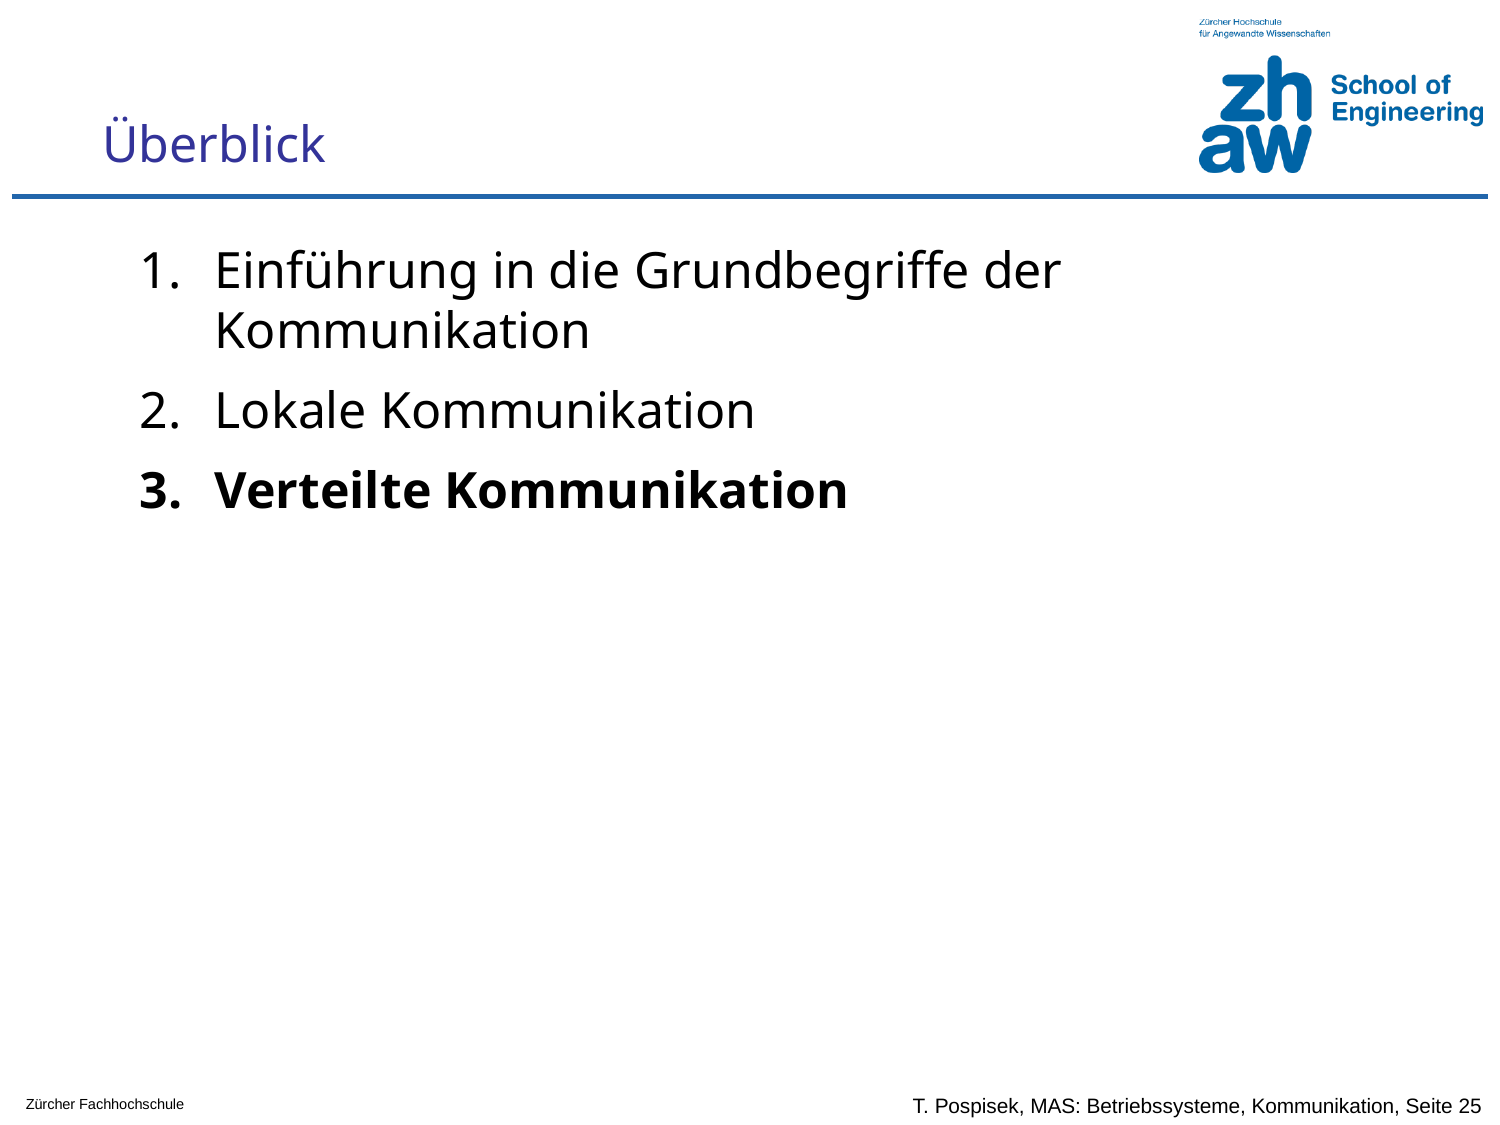

# Überblick
Einführung in die Grundbegriffe der Kommunikation
Lokale Kommunikation
Verteilte Kommunikation